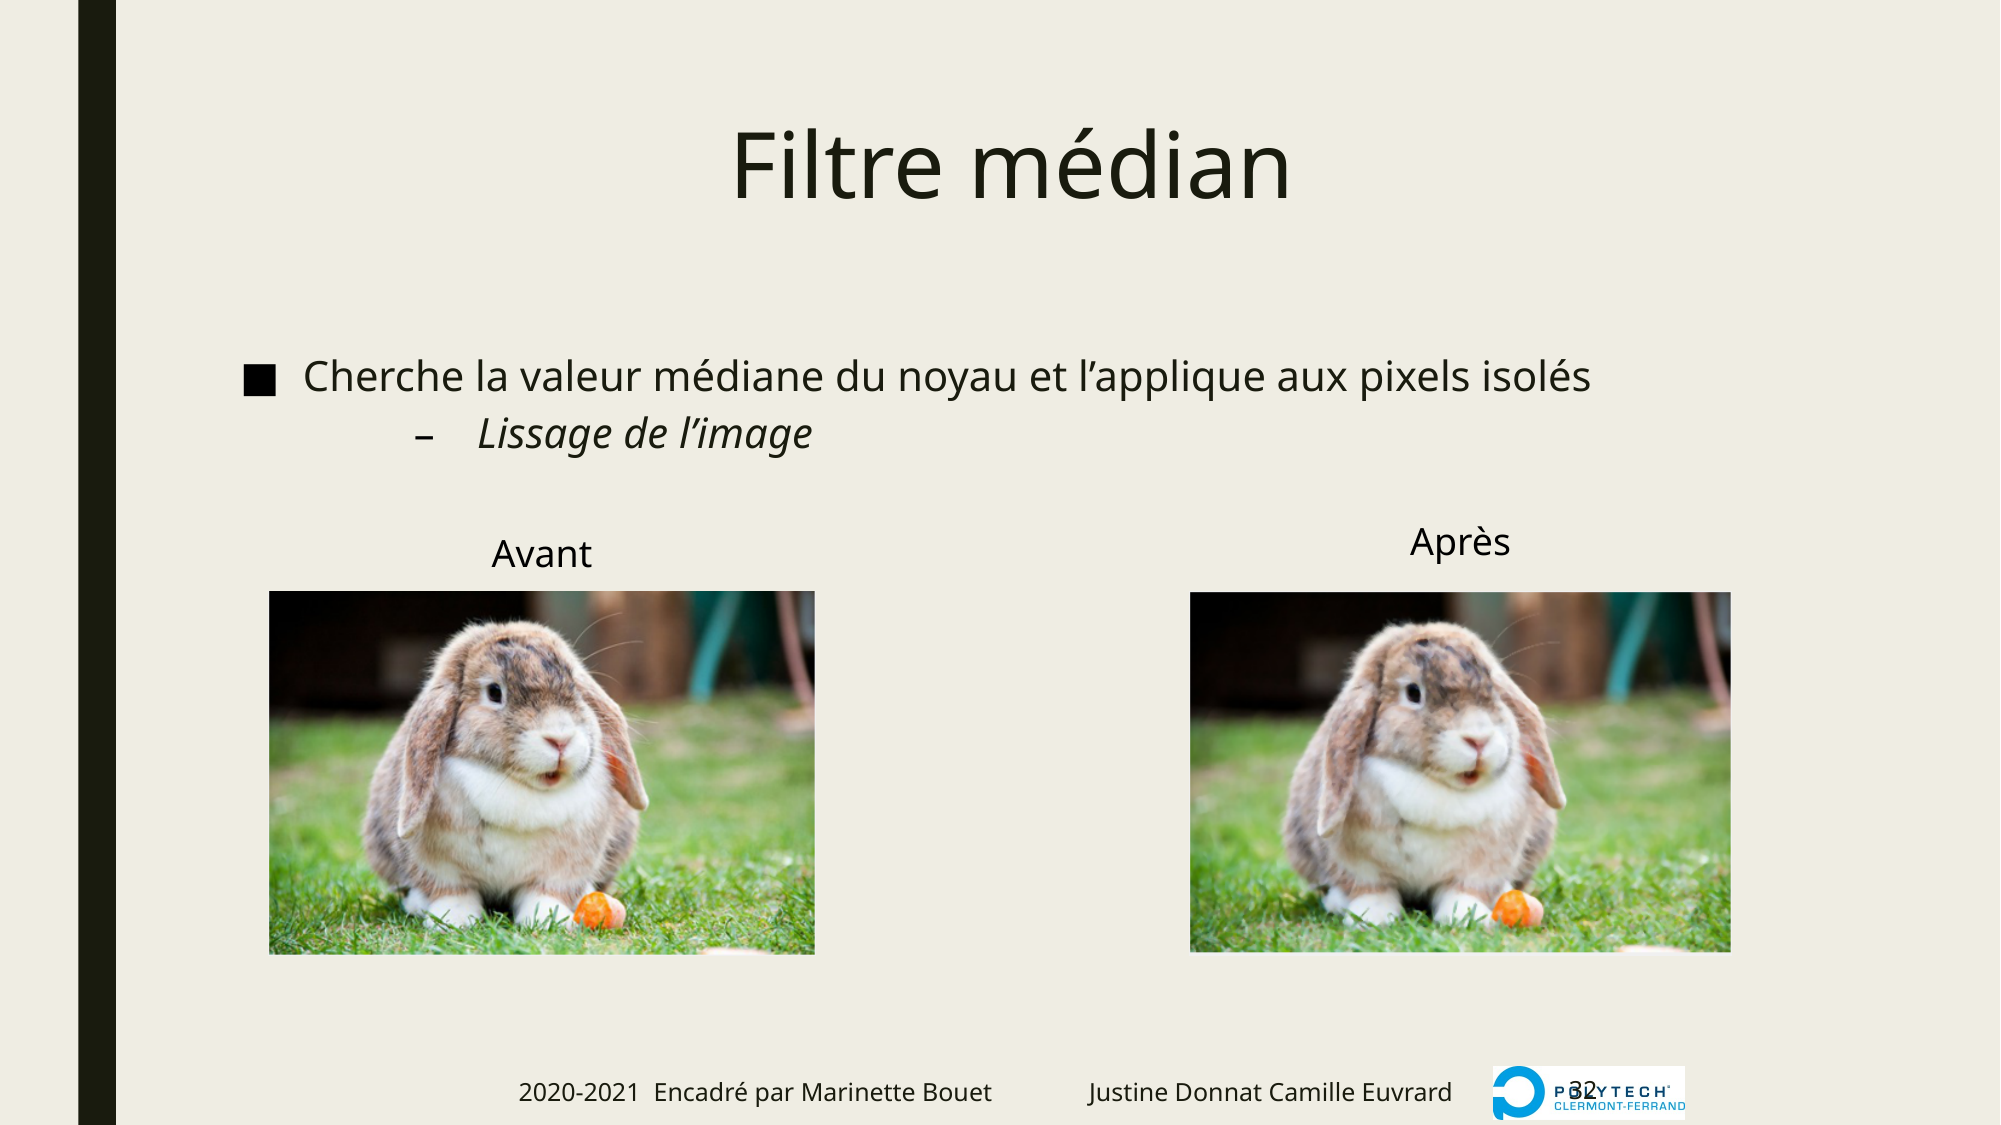

# Filtre médian
Cherche la valeur médiane du noyau et l’applique aux pixels isolés
Lissage de l’image
Après
Avant
2020-2021 Encadré par Marinette Bouet Justine Donnat Camille Euvrard